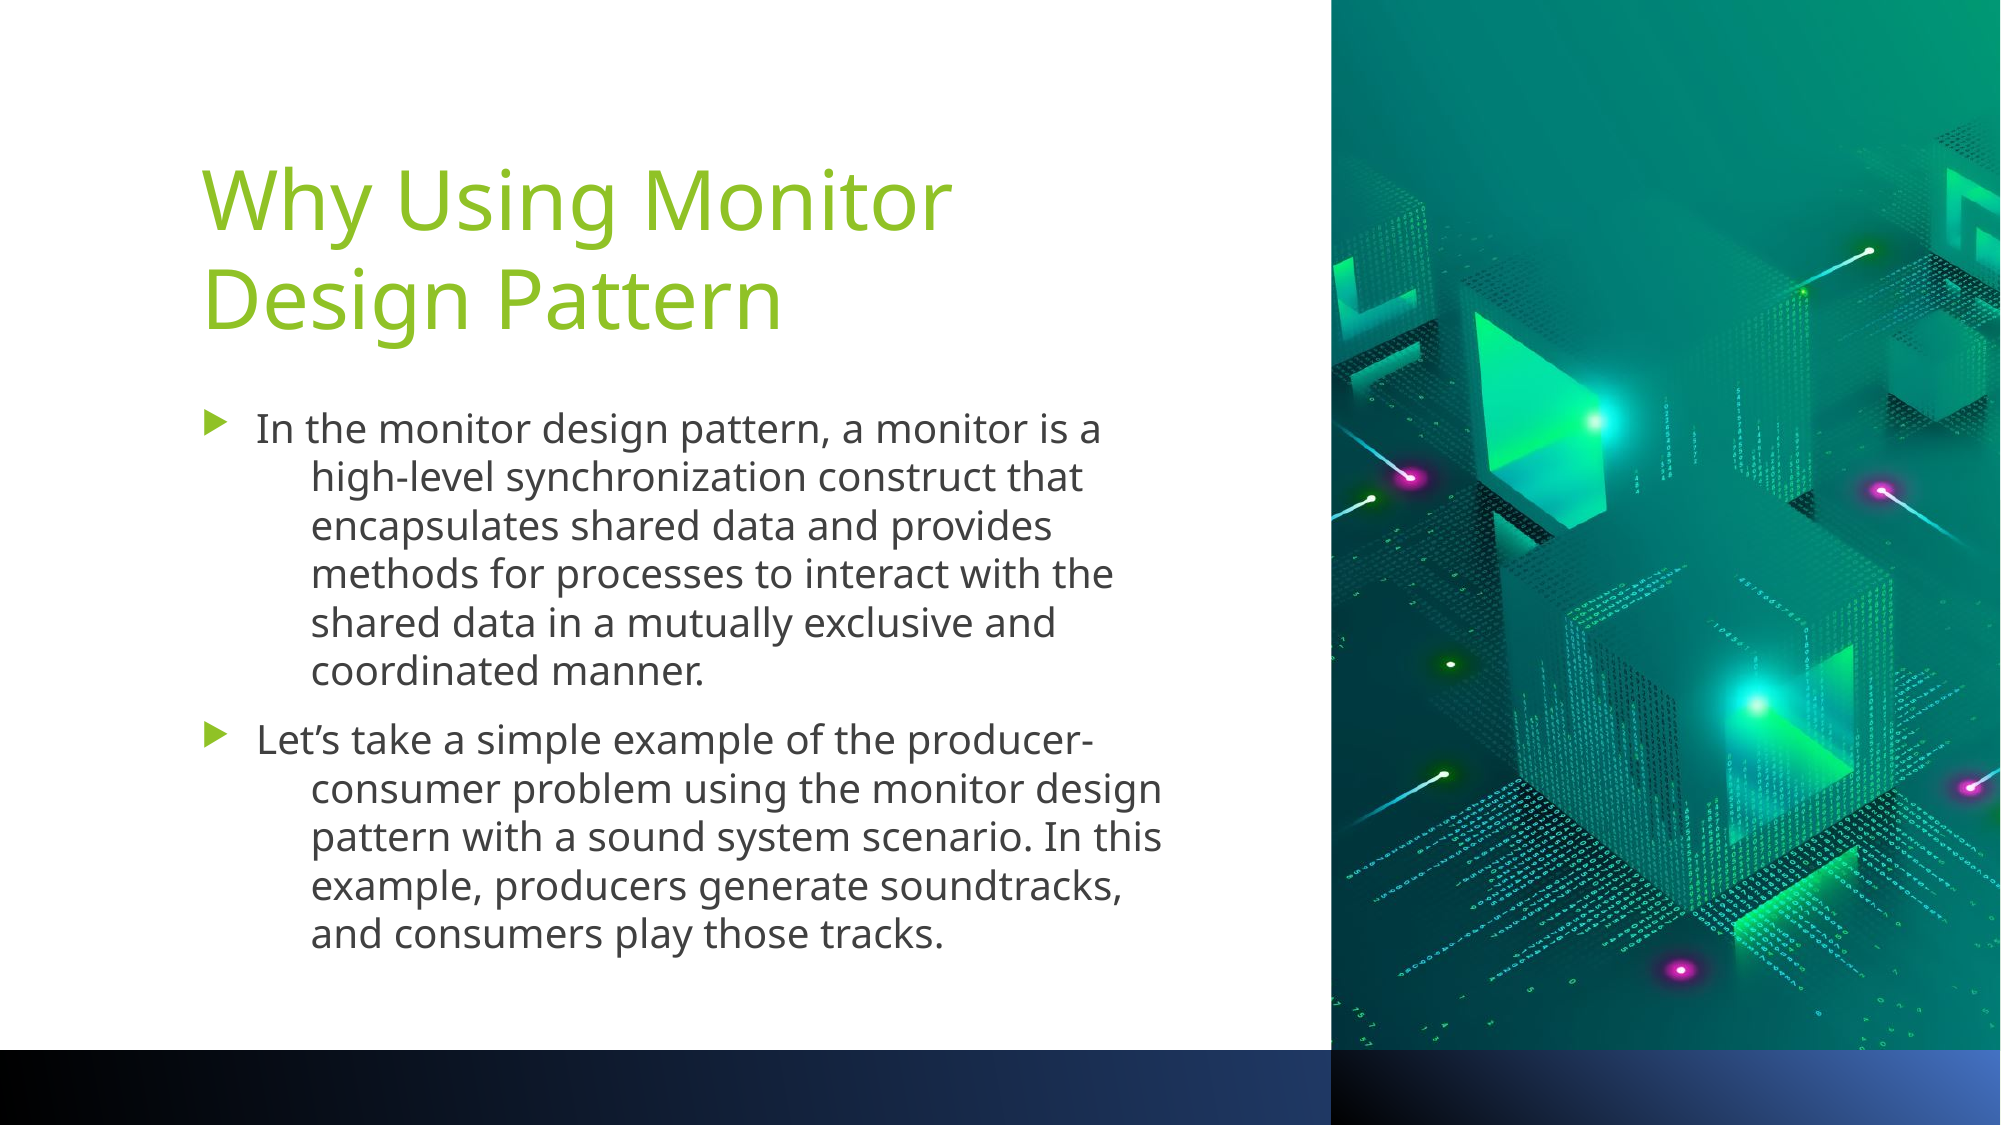

# Why Using Monitor Design Pattern
In the monitor design pattern, a monitor is a high-level synchronization construct that encapsulates shared data and provides methods for processes to interact with the shared data in a mutually exclusive and coordinated manner.
Let’s take a simple example of the producer-consumer problem using the monitor design pattern with a sound system scenario. In this example, producers generate soundtracks, and consumers play those tracks.